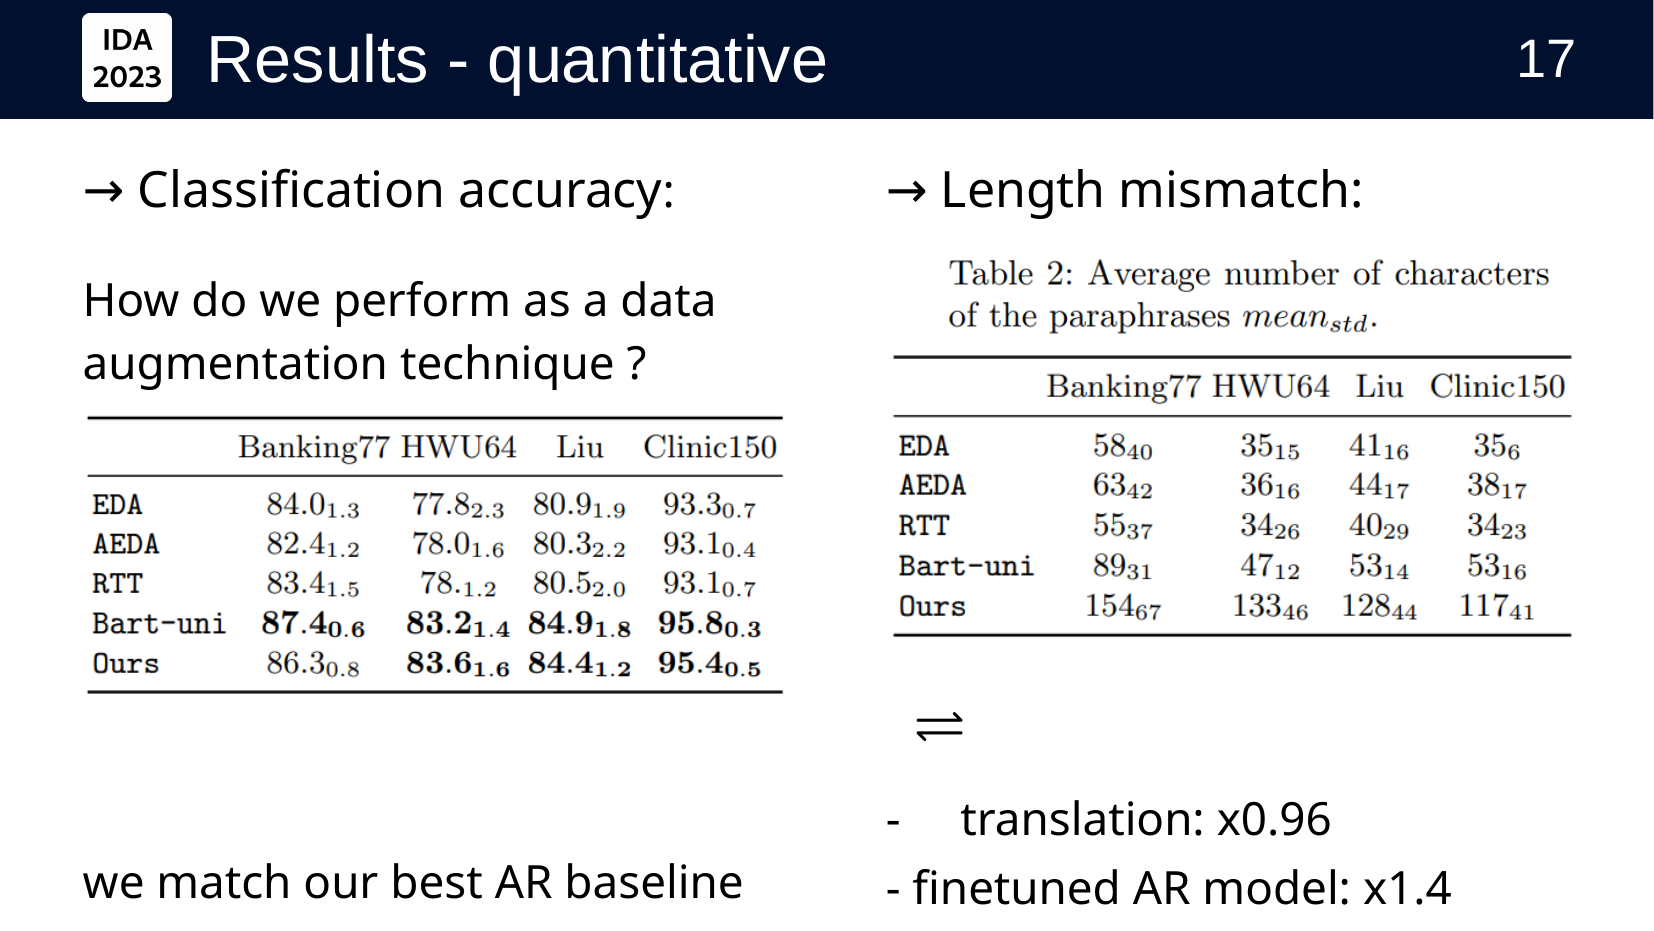

Results - quantitative
# → Classification accuracy:
How do we perform as a data augmentation technique ?
we match our best AR baseline
→ Length mismatch:
- translation: x0.96
- finetuned AR model: x1.4
- ours: x3.1